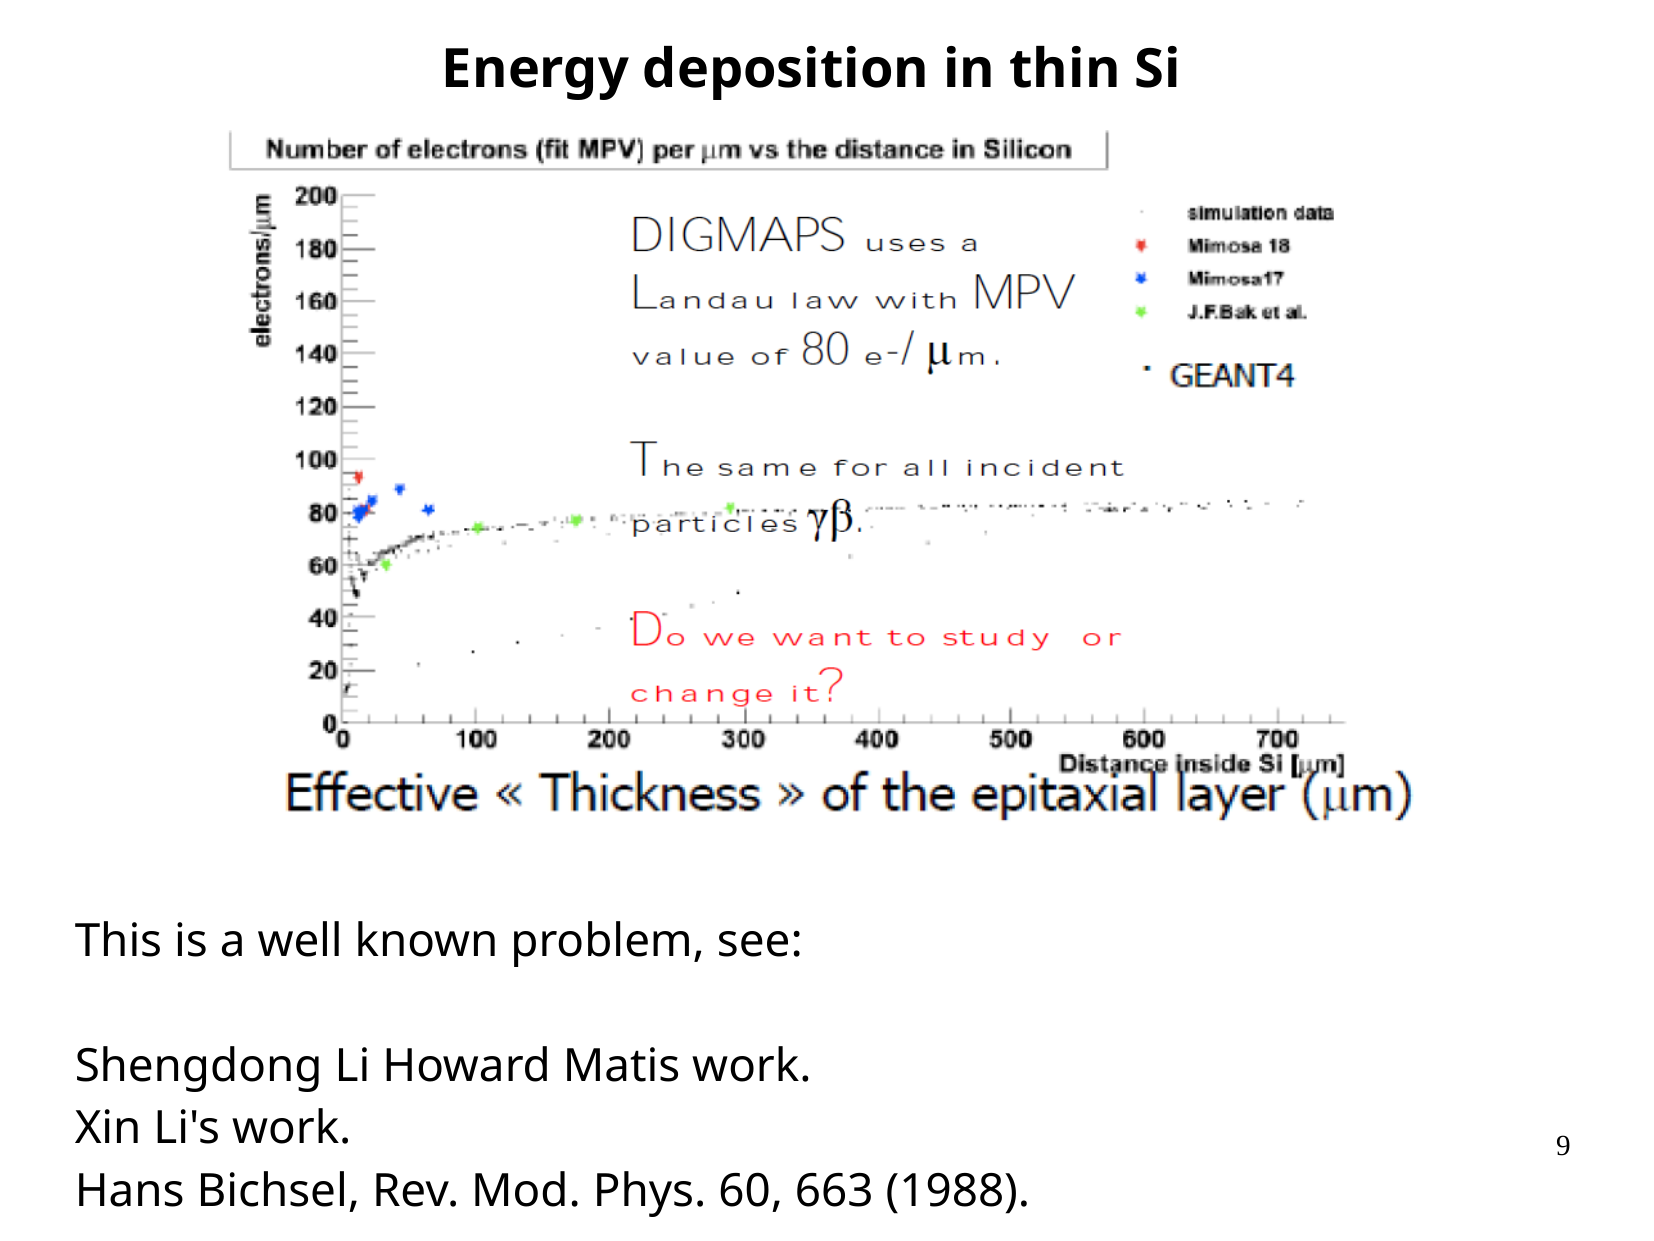

# Energy deposition in thin Si
This is a well known problem, see:
Shengdong Li Howard Matis work.
Xin Li's work.
Hans Bichsel, Rev. Mod. Phys. 60, 663 (1988).
9